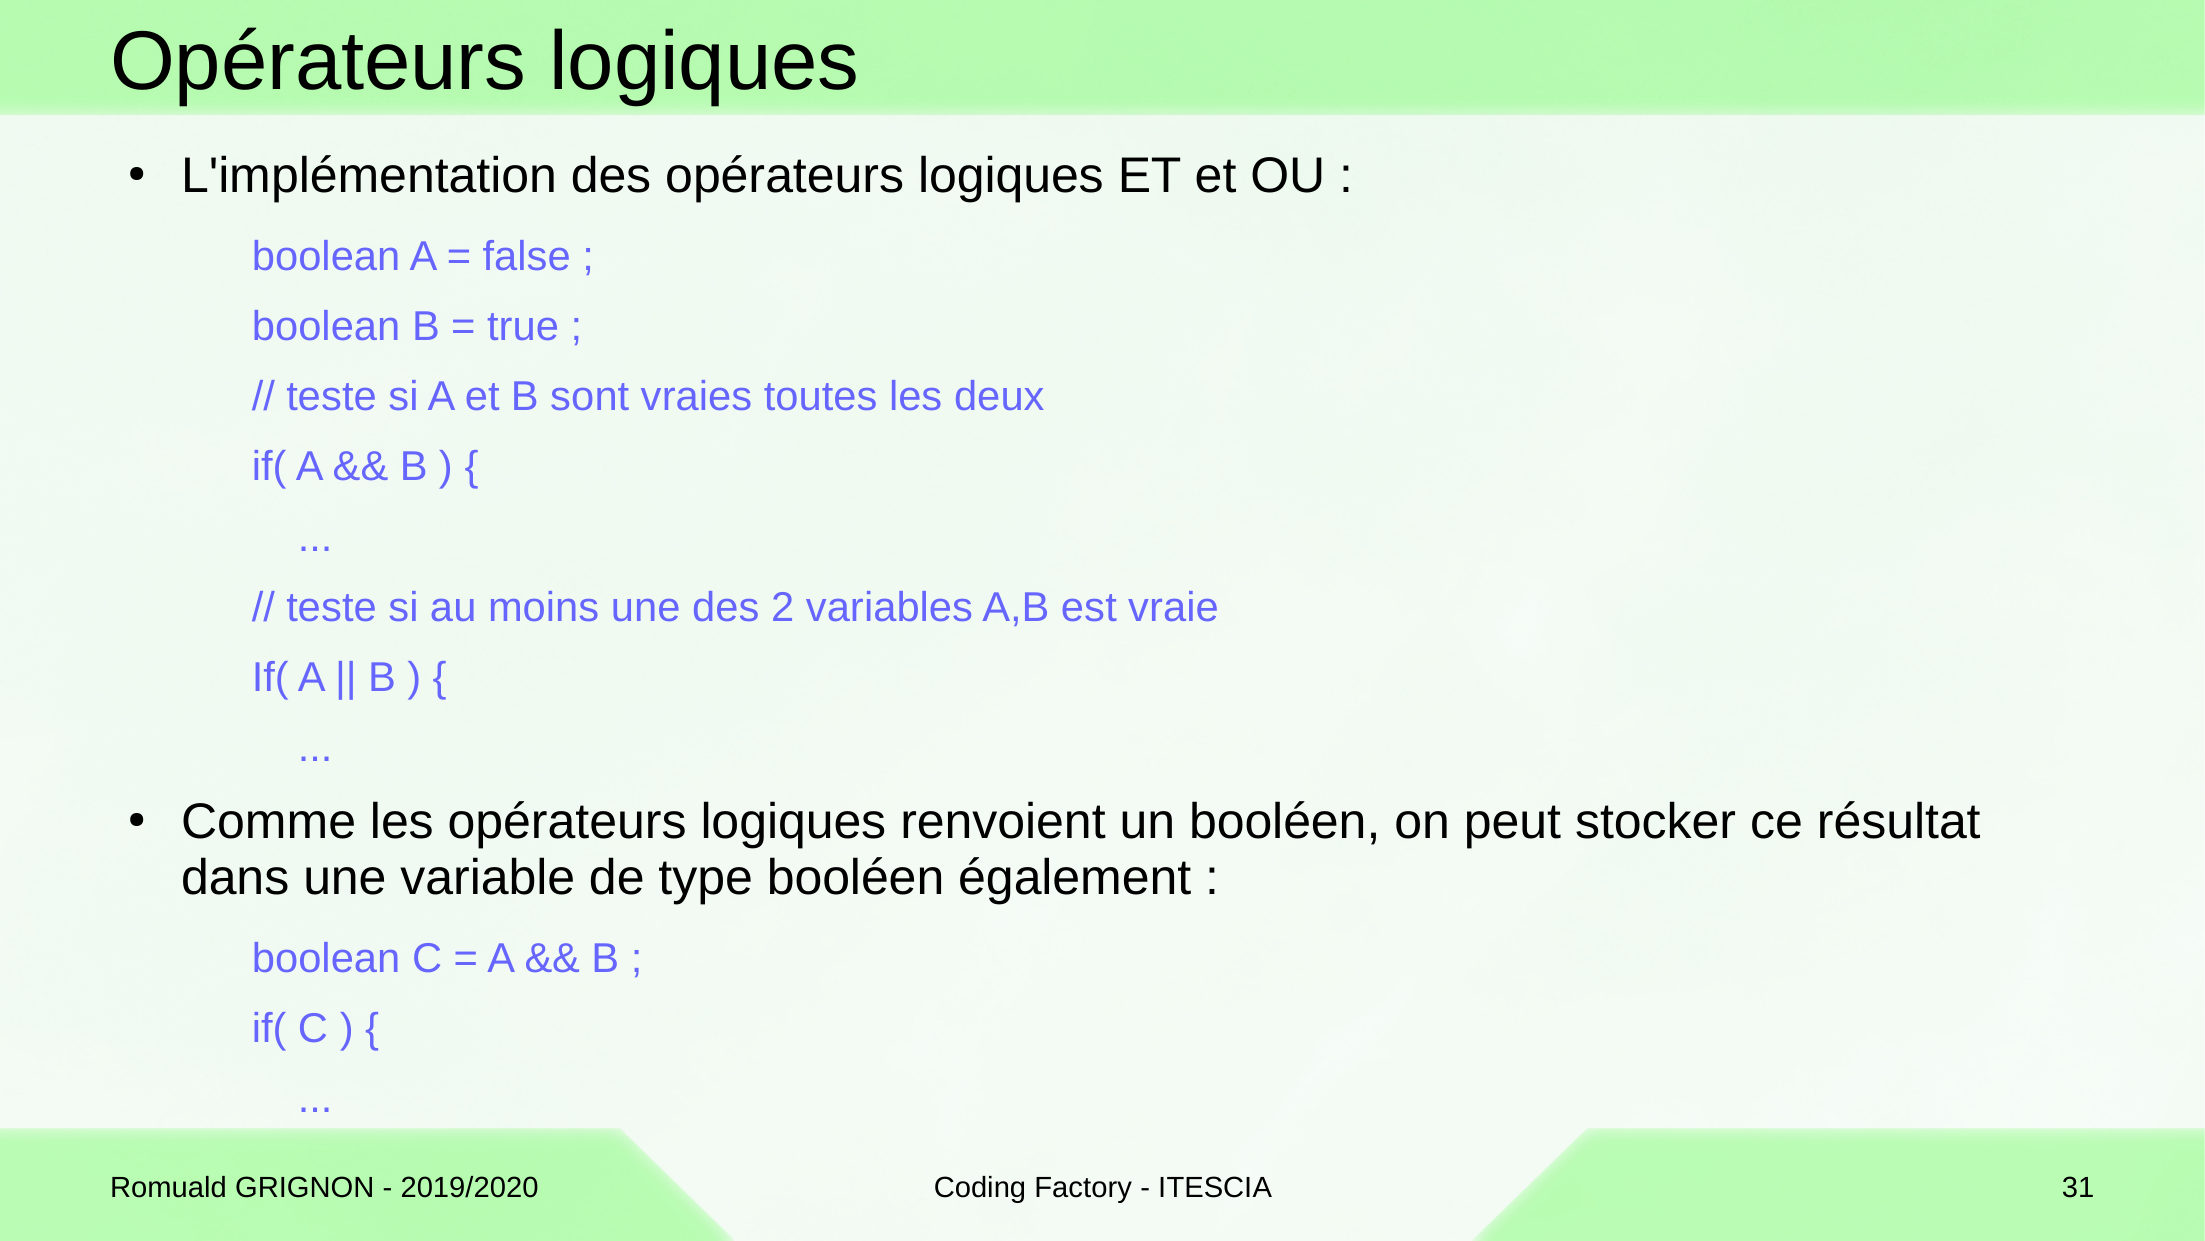

# Opérateurs logiques
L'implémentation des opérateurs logiques ET et OU :
boolean A = false ;
boolean B = true ;
// teste si A et B sont vraies toutes les deux
if( A && B ) {
 ...
// teste si au moins une des 2 variables A,B est vraie
If( A || B ) {
 ...
Comme les opérateurs logiques renvoient un booléen, on peut stocker ce résultat dans une variable de type booléen également :
boolean C = A && B ;
if( C ) {
 ...
Romuald GRIGNON - 2019/2020
Coding Factory - ITESCIA
31